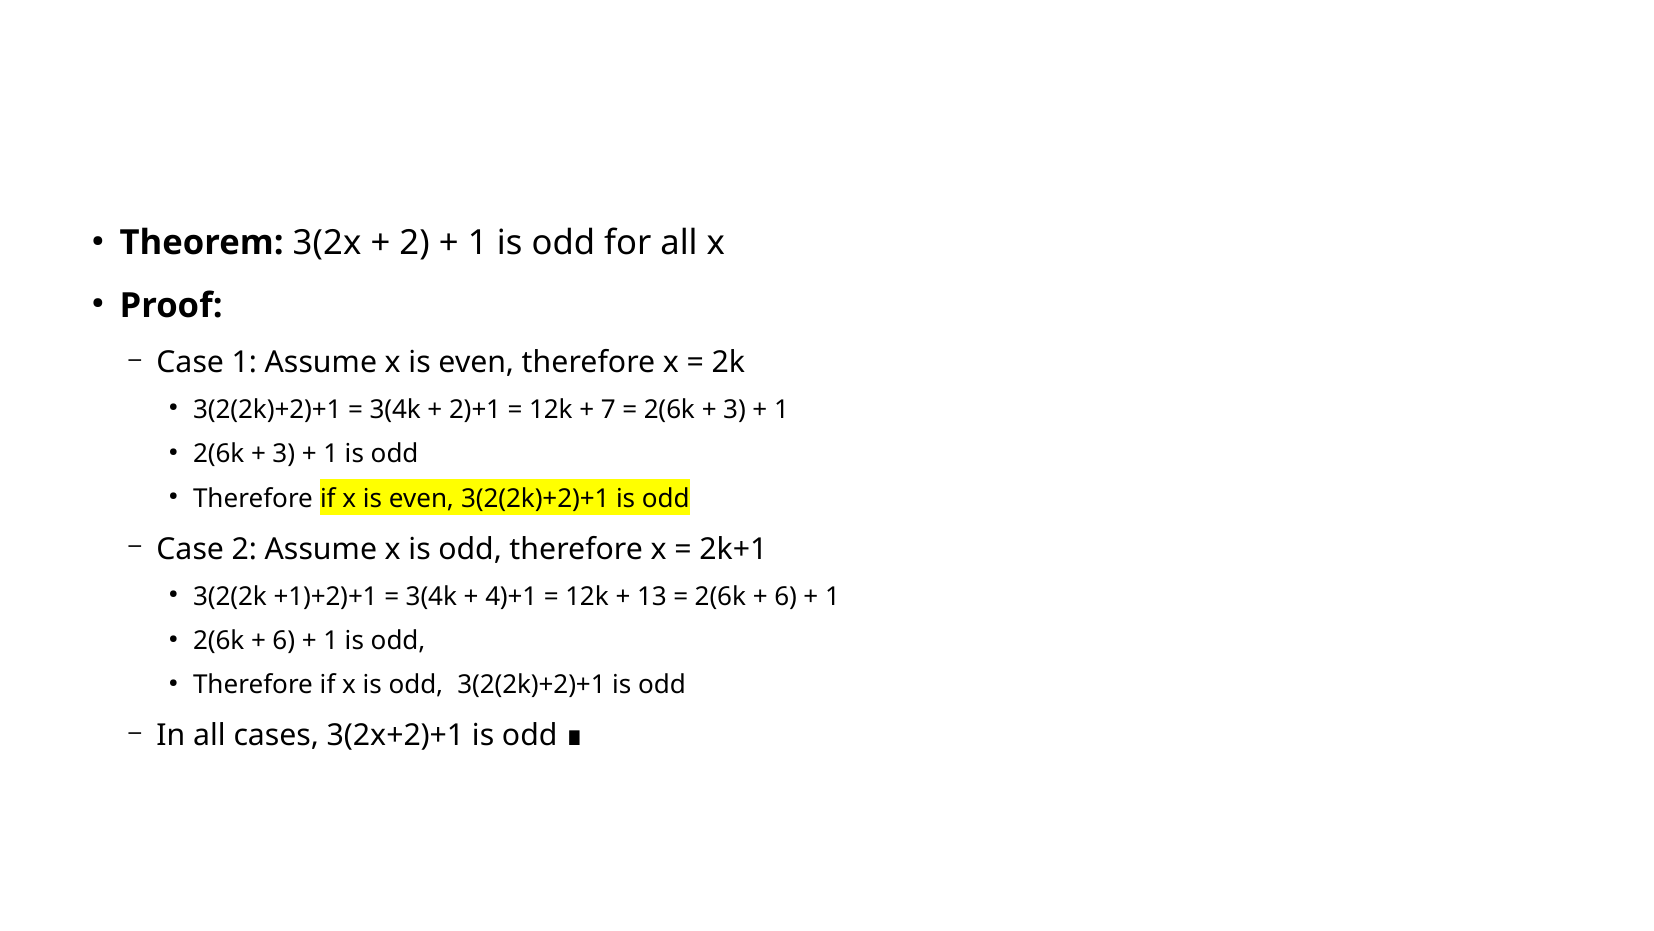

#
Theorem: 3(2x + 2) + 1 is odd for all x
Proof:
Case 1: Assume x is even, therefore x = 2k
3(2(2k)+2)+1 = 3(4k + 2)+1 = 12k + 7 = 2(6k + 3) + 1
2(6k + 3) + 1 is odd
Therefore if x is even, 3(2(2k)+2)+1 is odd
Case 2: Assume x is odd, therefore x = 2k+1
3(2(2k +1)+2)+1 = 3(4k + 4)+1 = 12k + 13 = 2(6k + 6) + 1
2(6k + 6) + 1 is odd,
Therefore if x is odd, 3(2(2k)+2)+1 is odd
In all cases, 3(2x+2)+1 is odd ∎